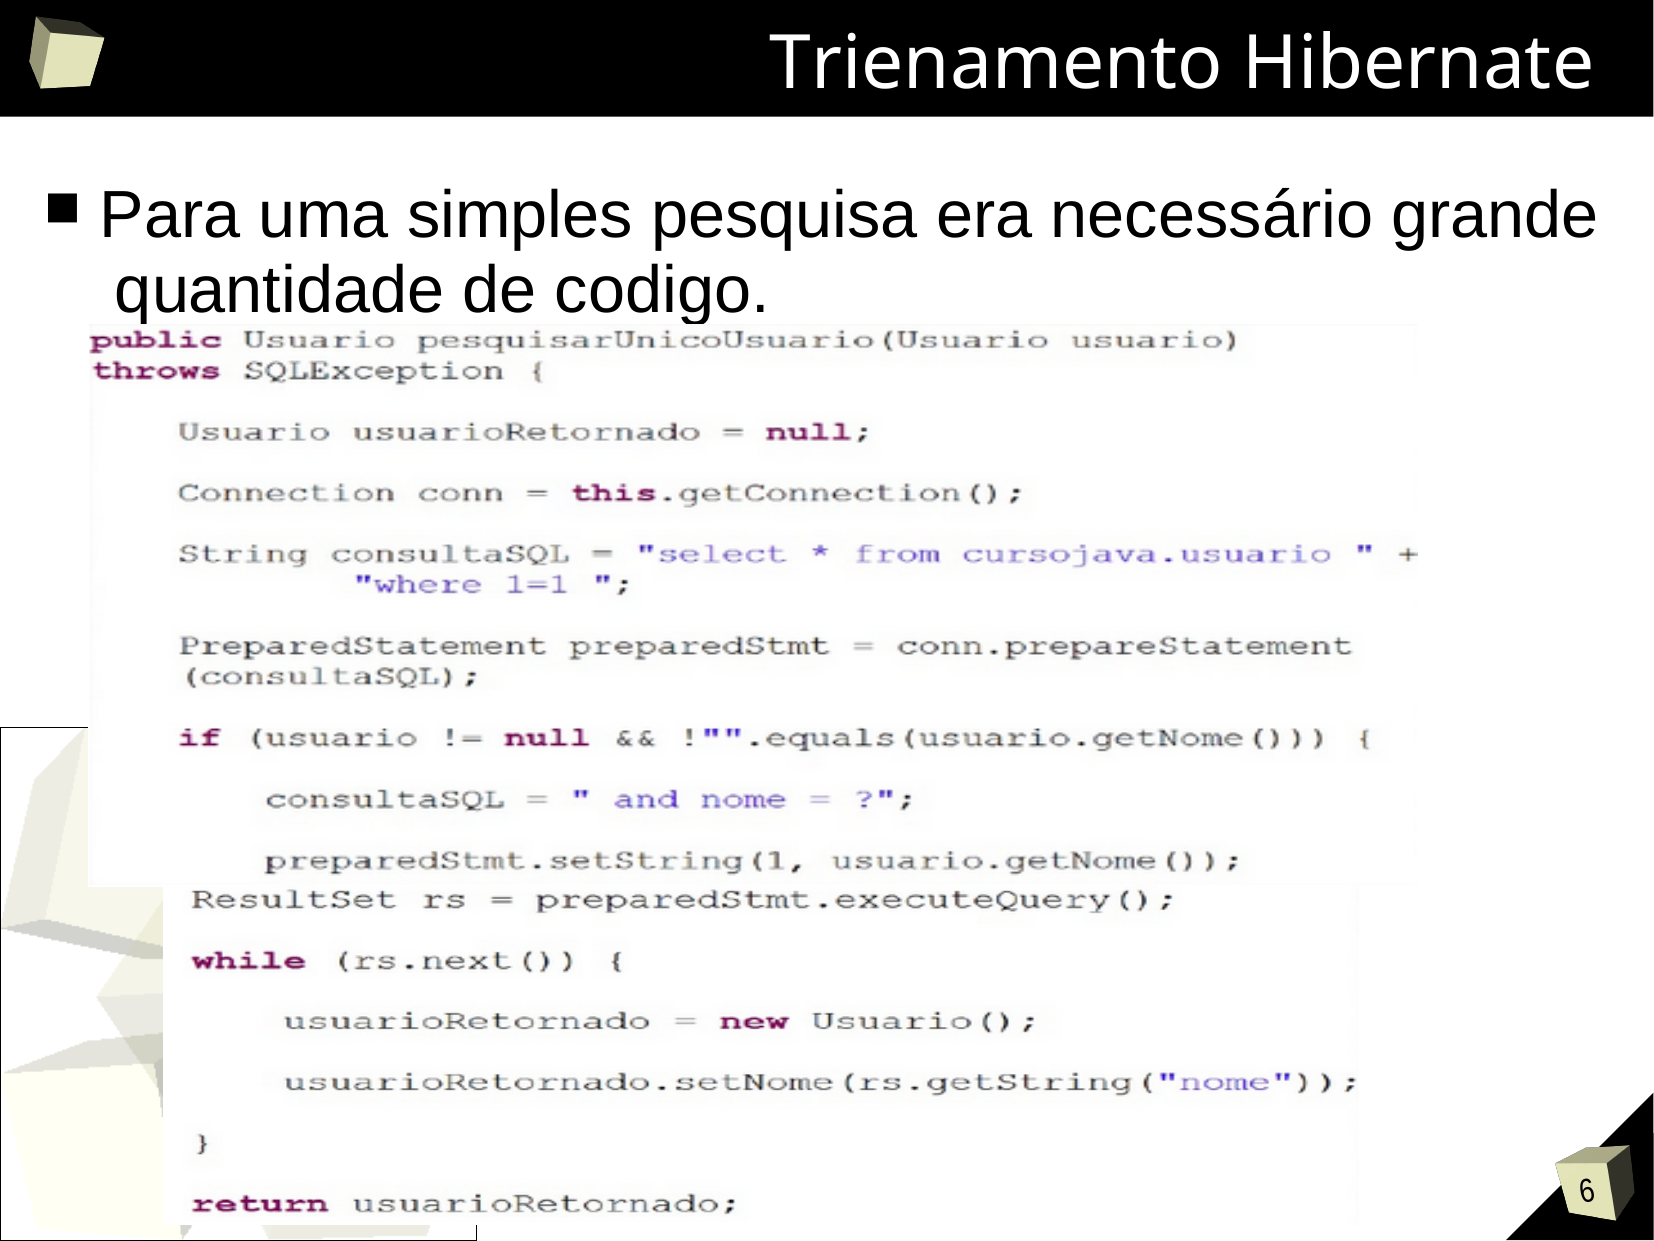

# Trienamento Hibernate
 Para uma simples pesquisa era necessário grande quantidade de codigo.